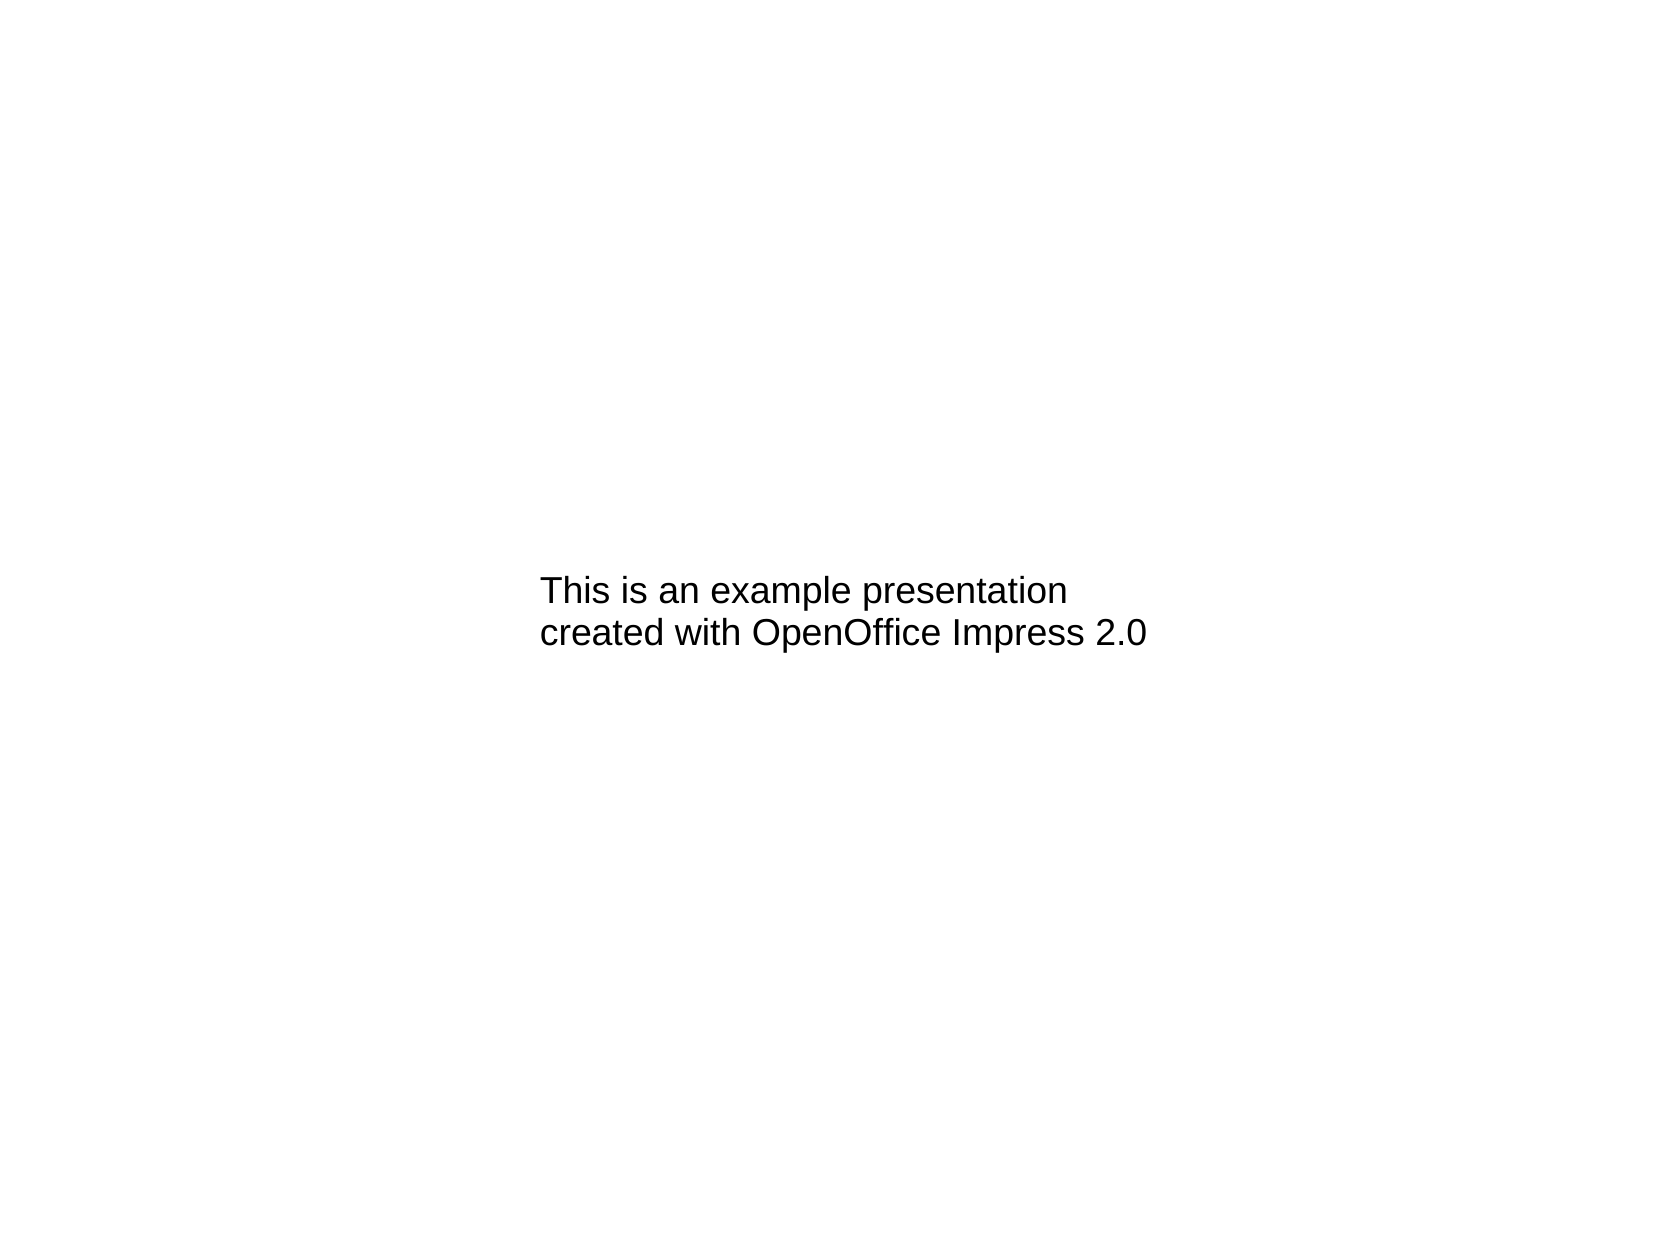

This is an example presentation
created with OpenOffice Impress 2.0